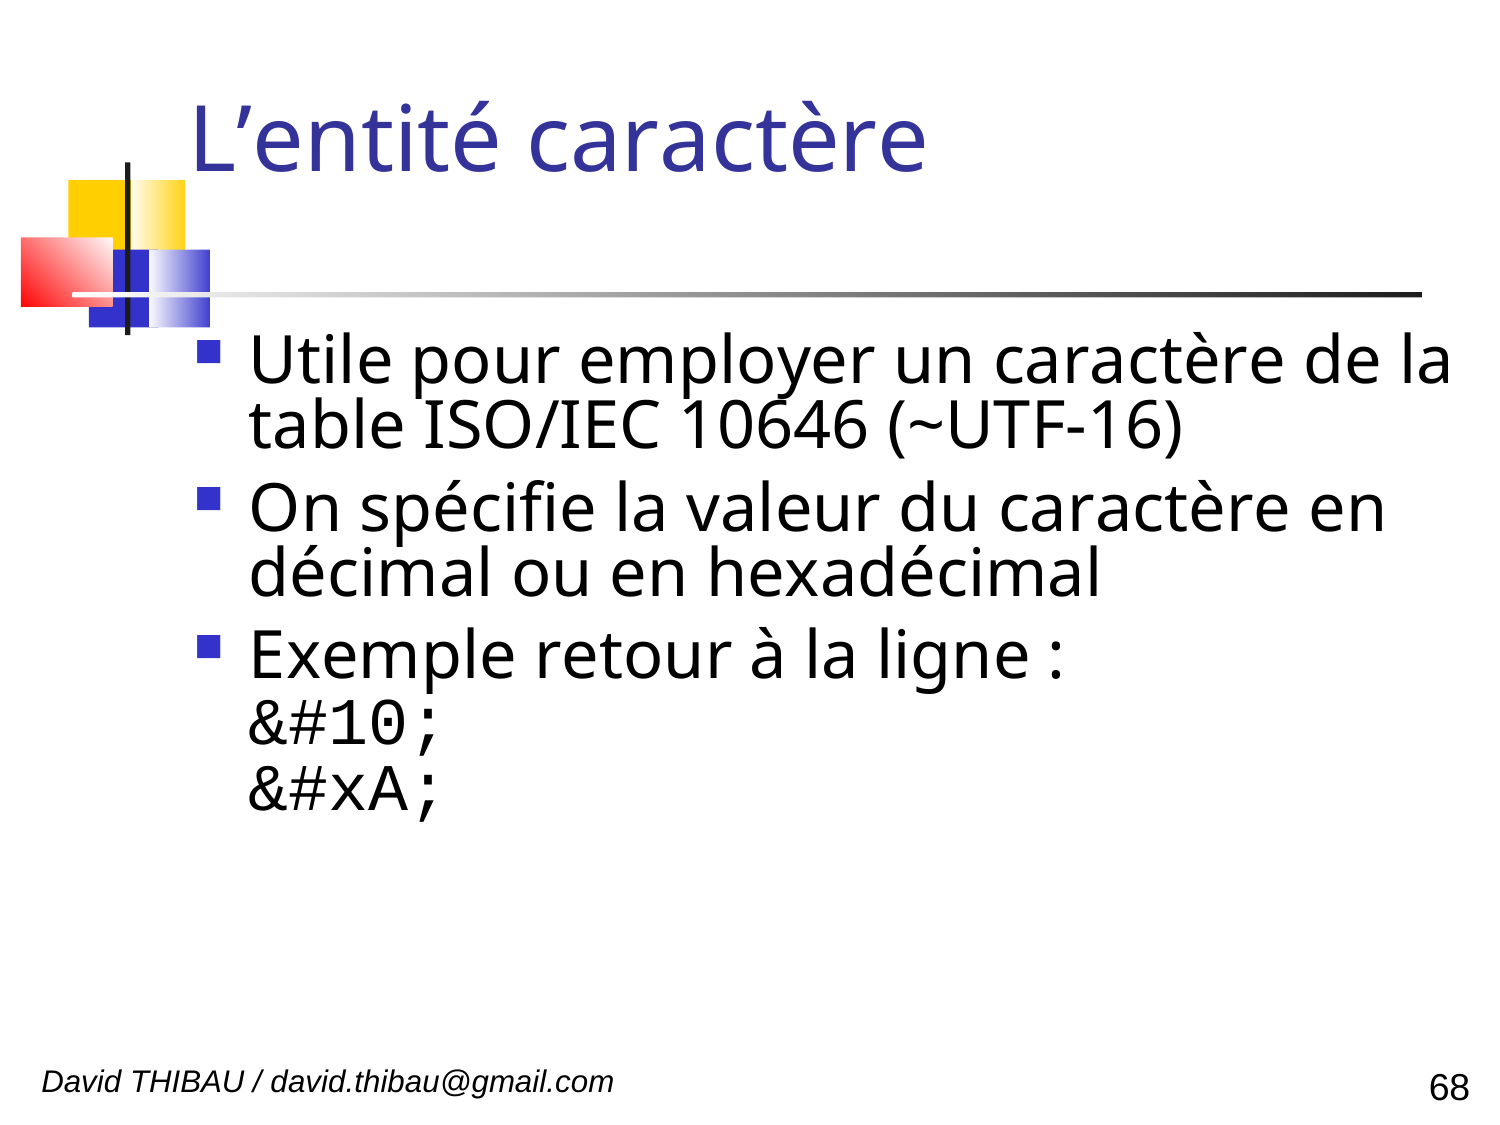

# L’entité caractère
Utile pour employer un caractère de la table ISO/IEC 10646 (~UTF-16)
On spécifie la valeur du caractère en décimal ou en hexadécimal
Exemple retour à la ligne :
&#10;
&#xA;